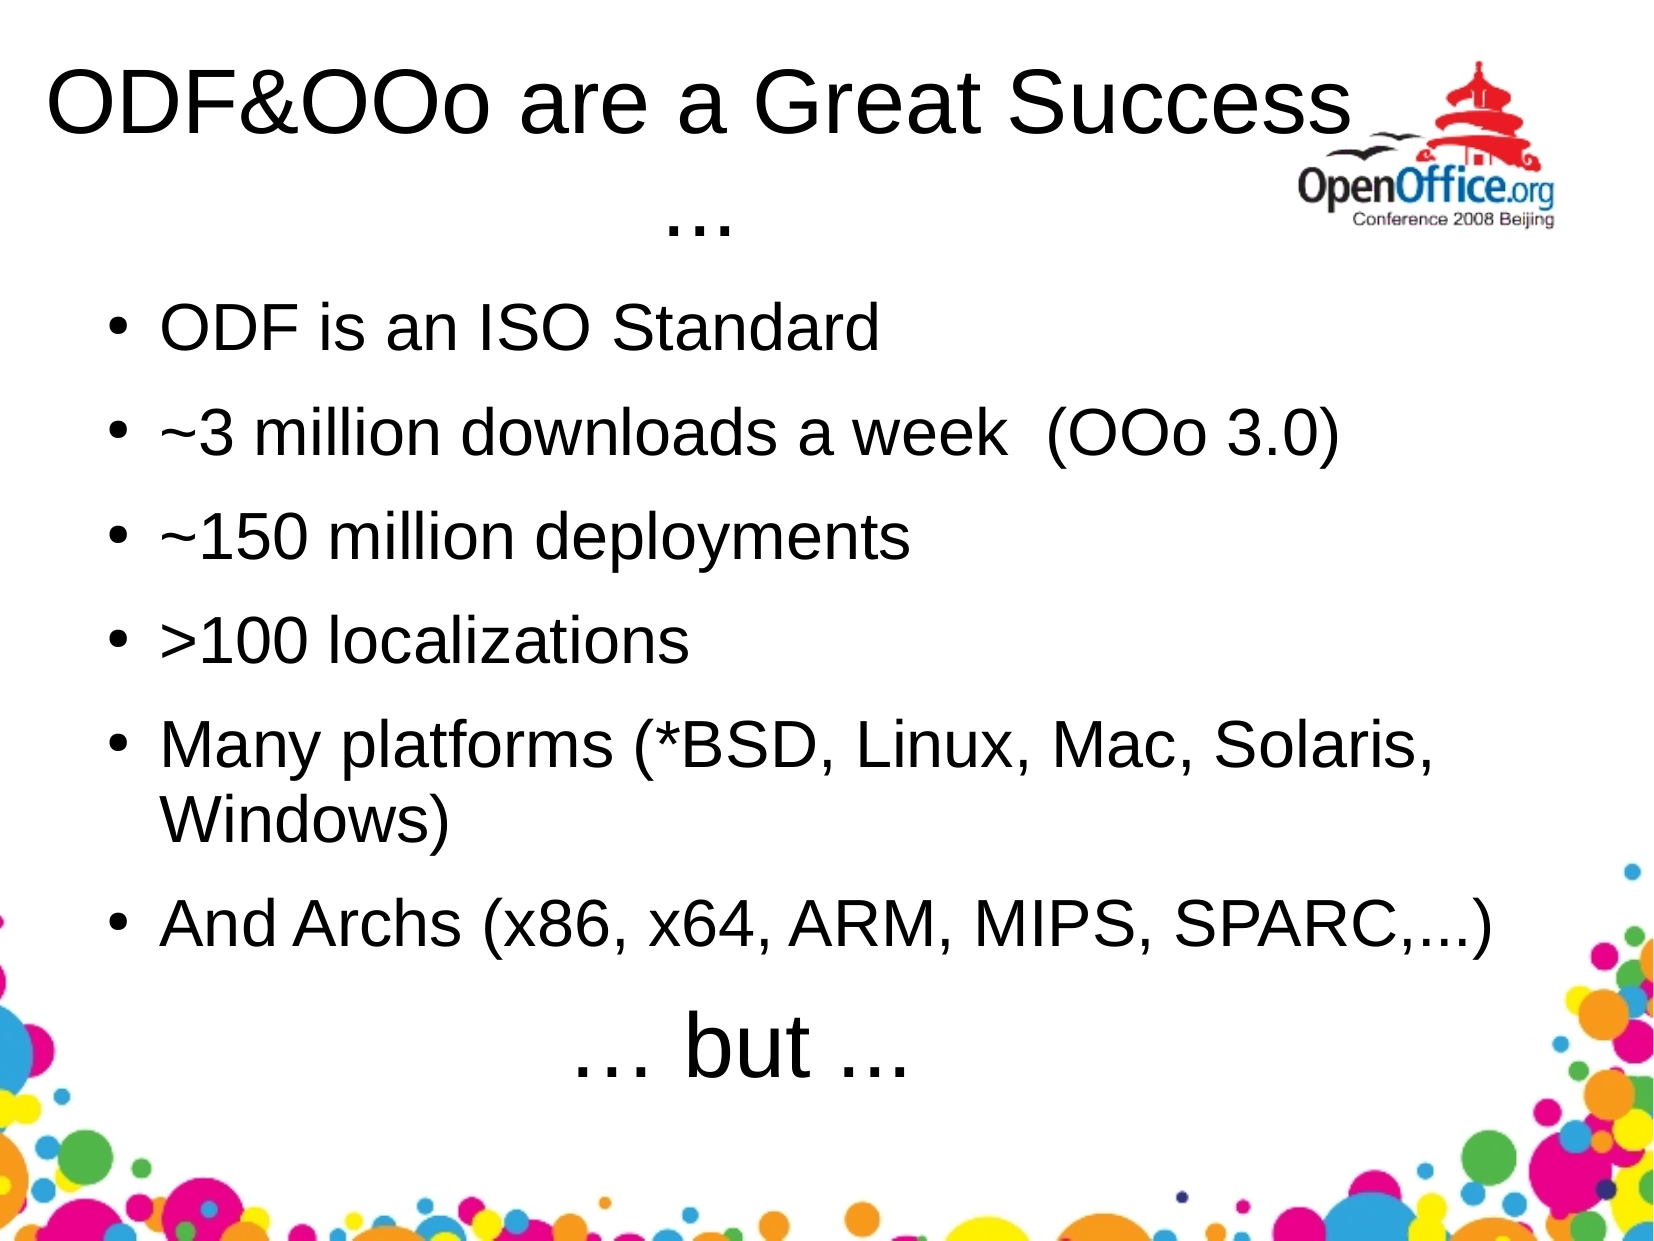

# ODF&OOo are a Great Success ...
ODF is an ISO Standard
~3 million downloads a week (OOo 3.0)
~150 million deployments
>100 localizations
Many platforms (*BSD, Linux, Mac, Solaris, Windows)
And Archs (x86, x64, ARM, MIPS, SPARC,...)
… but ...